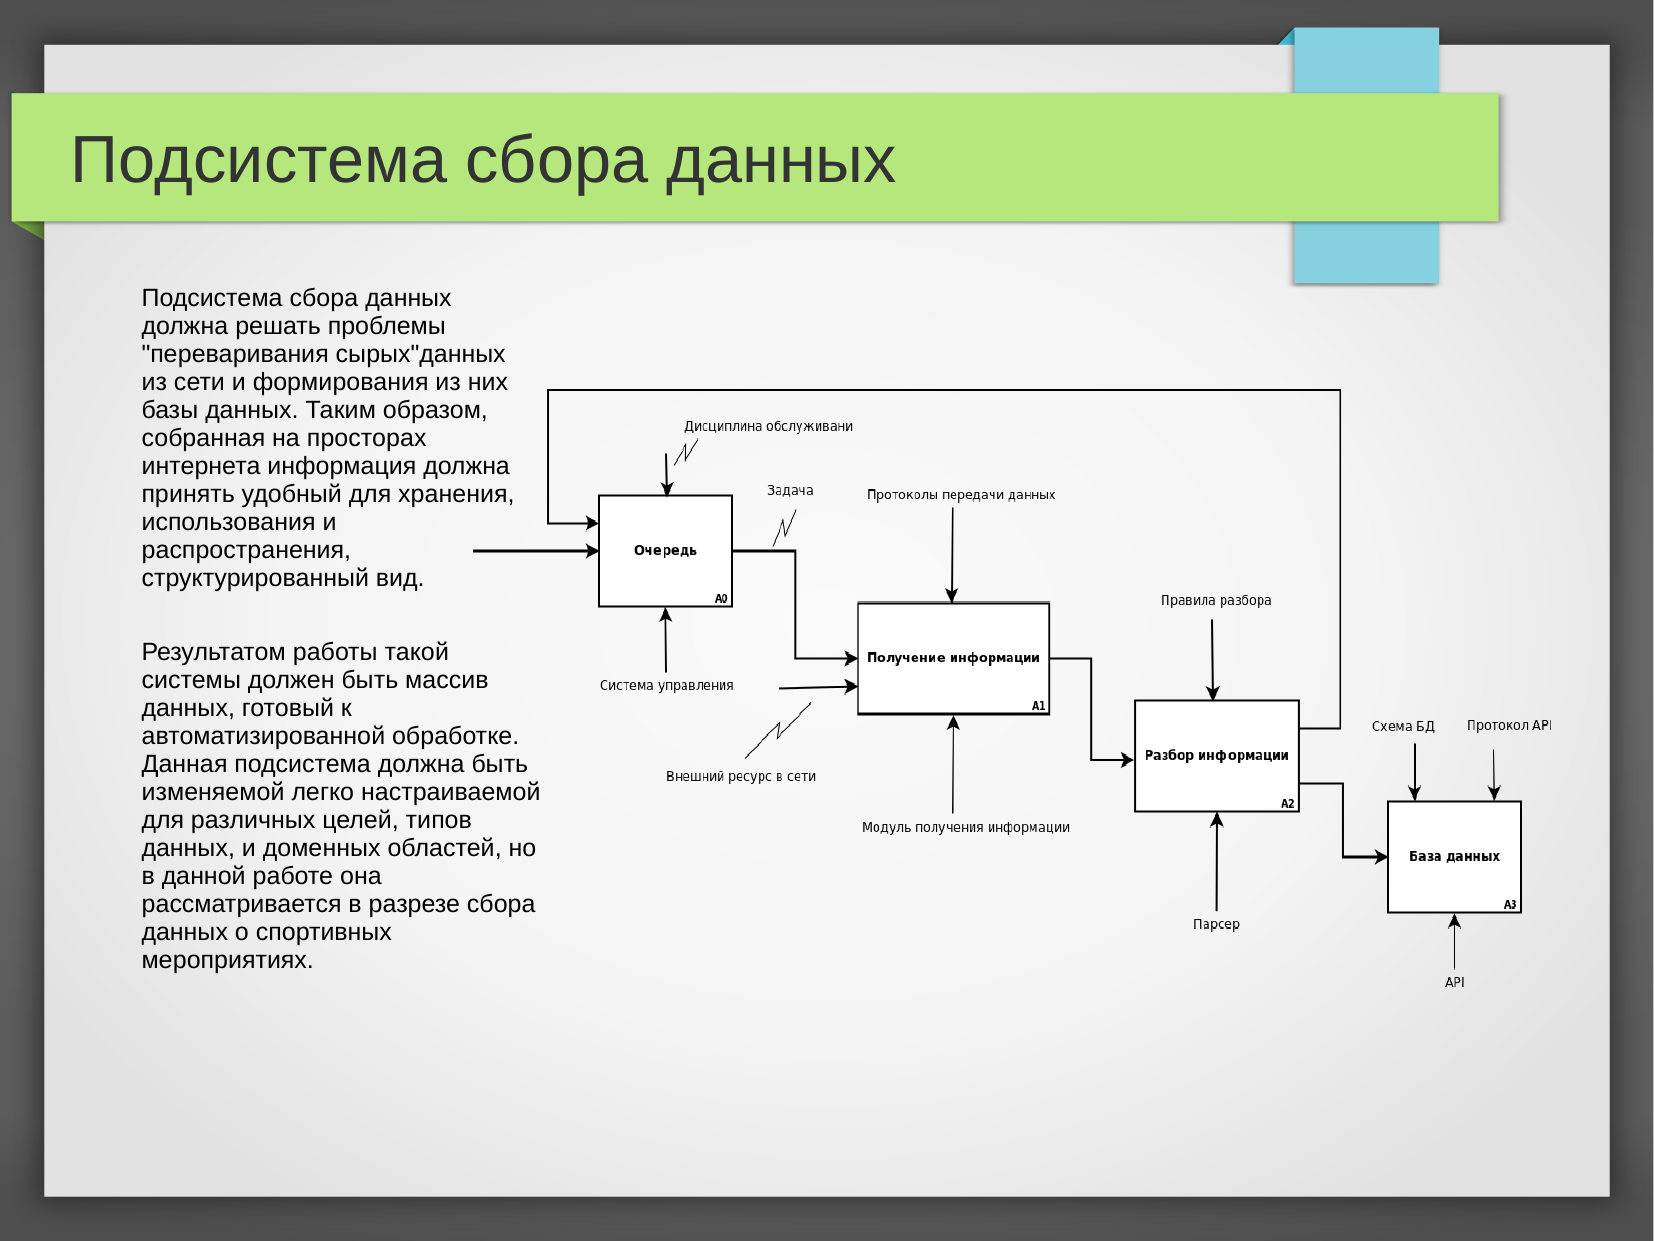

# Подсистема сбора данных
Подсистема сбора данных должна решать проблемы "переваривания сырых"данных из сети и формирования из них базы данных. Таким образом, собранная на просторах интернета информация должна принять удобный для хранения, использования и распространения, структурированный вид.
Результатом работы такой системы должен быть массив данных, готовый к автоматизированной обработке. Данная подсистема должна быть изменяемой легко настраиваемой для различных целей, типов данных, и доменных областей, но в данной работе она рассматривается в разрезе сбора данных о спортивных мероприятиях.